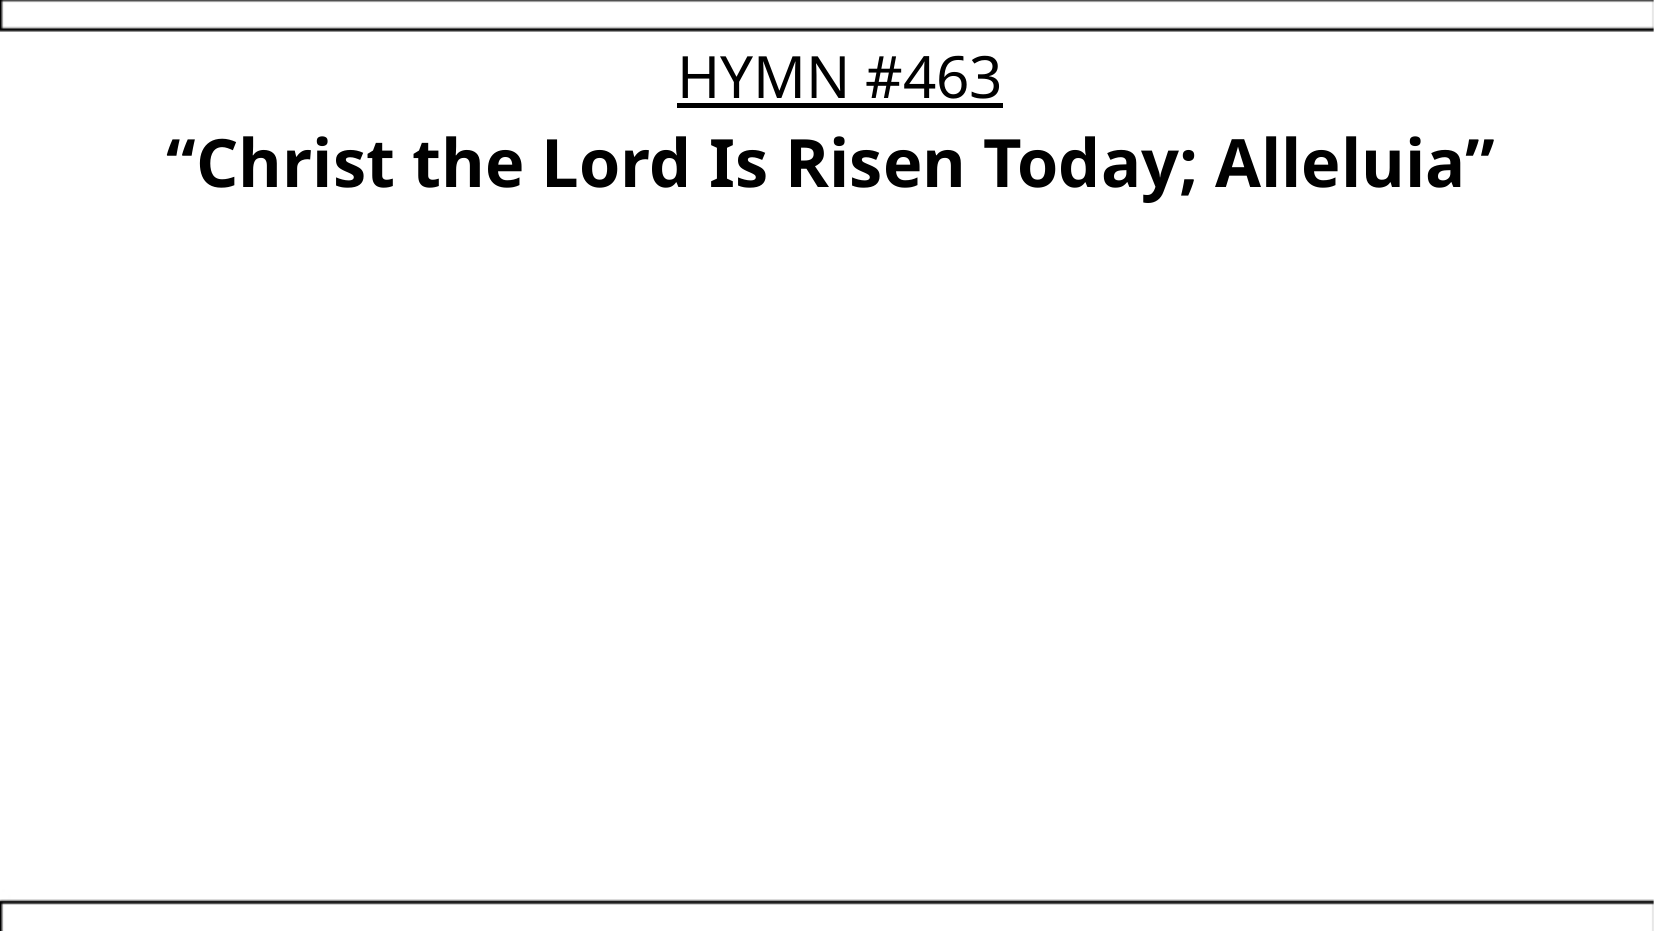

HYMN #463
“Christ the Lord Is Risen Today; Alleluia”